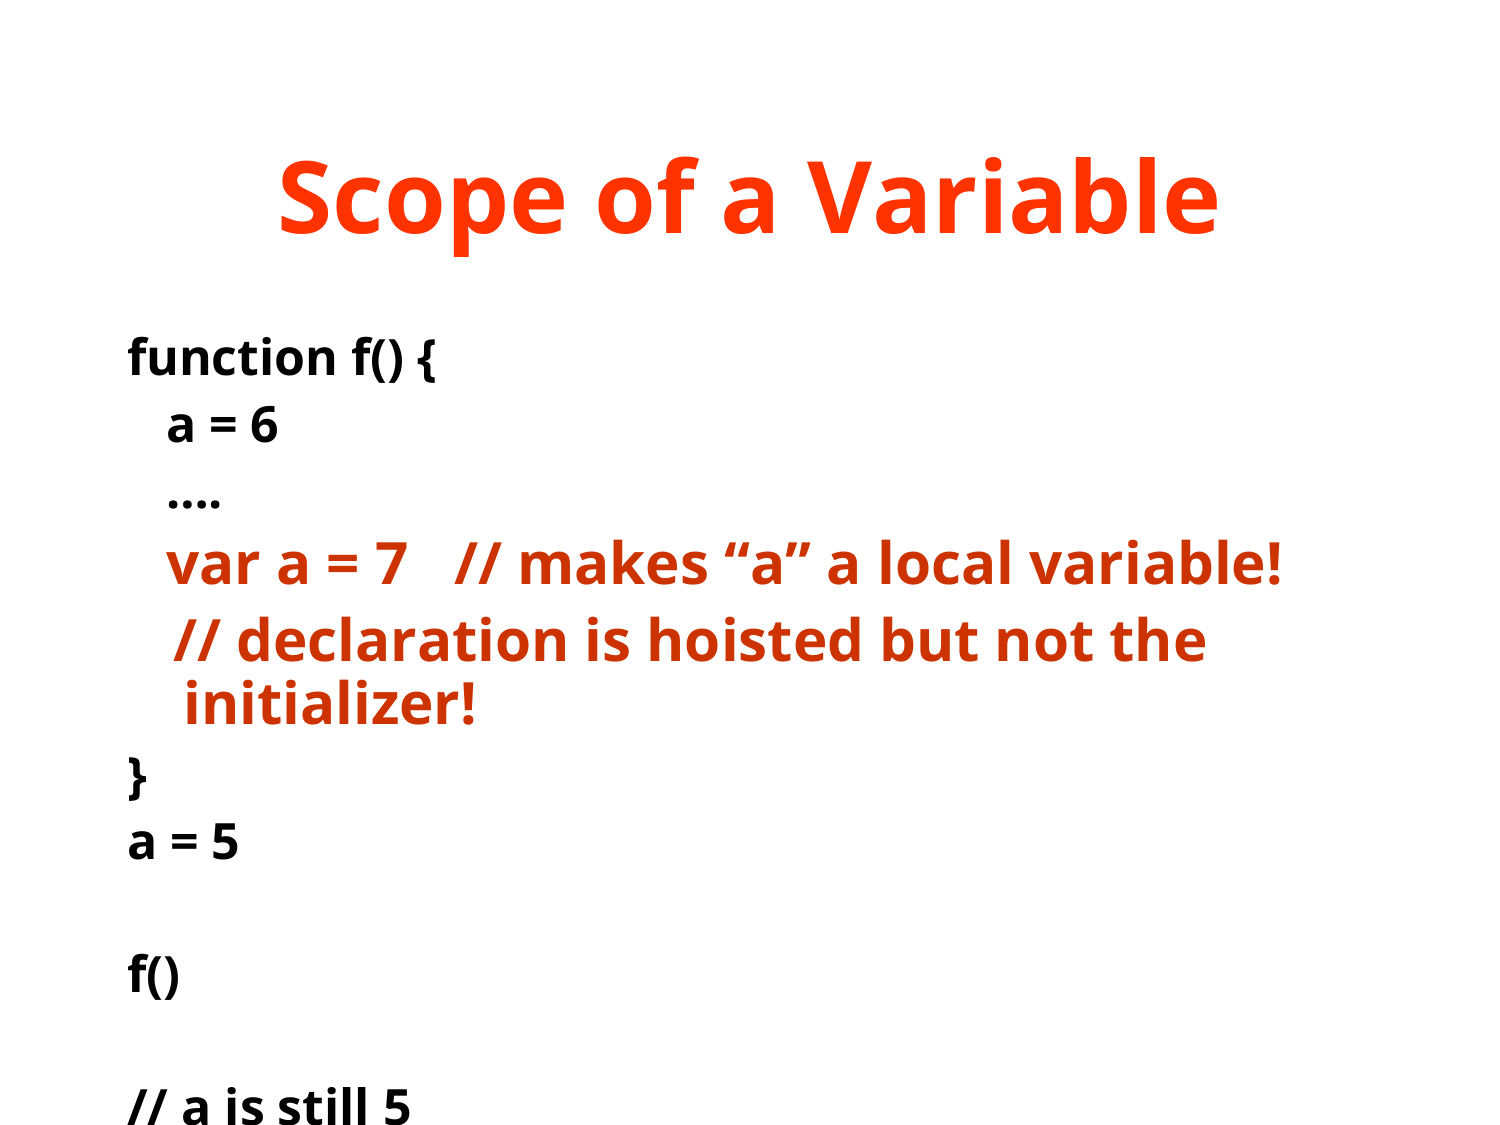

# Scope of a Variable
function f() {
 a = 6
 ….
 var a = 7 // makes “a” a local variable!
 // declaration is hoisted but not the initializer!
}
a = 5
f()
// a is still 5